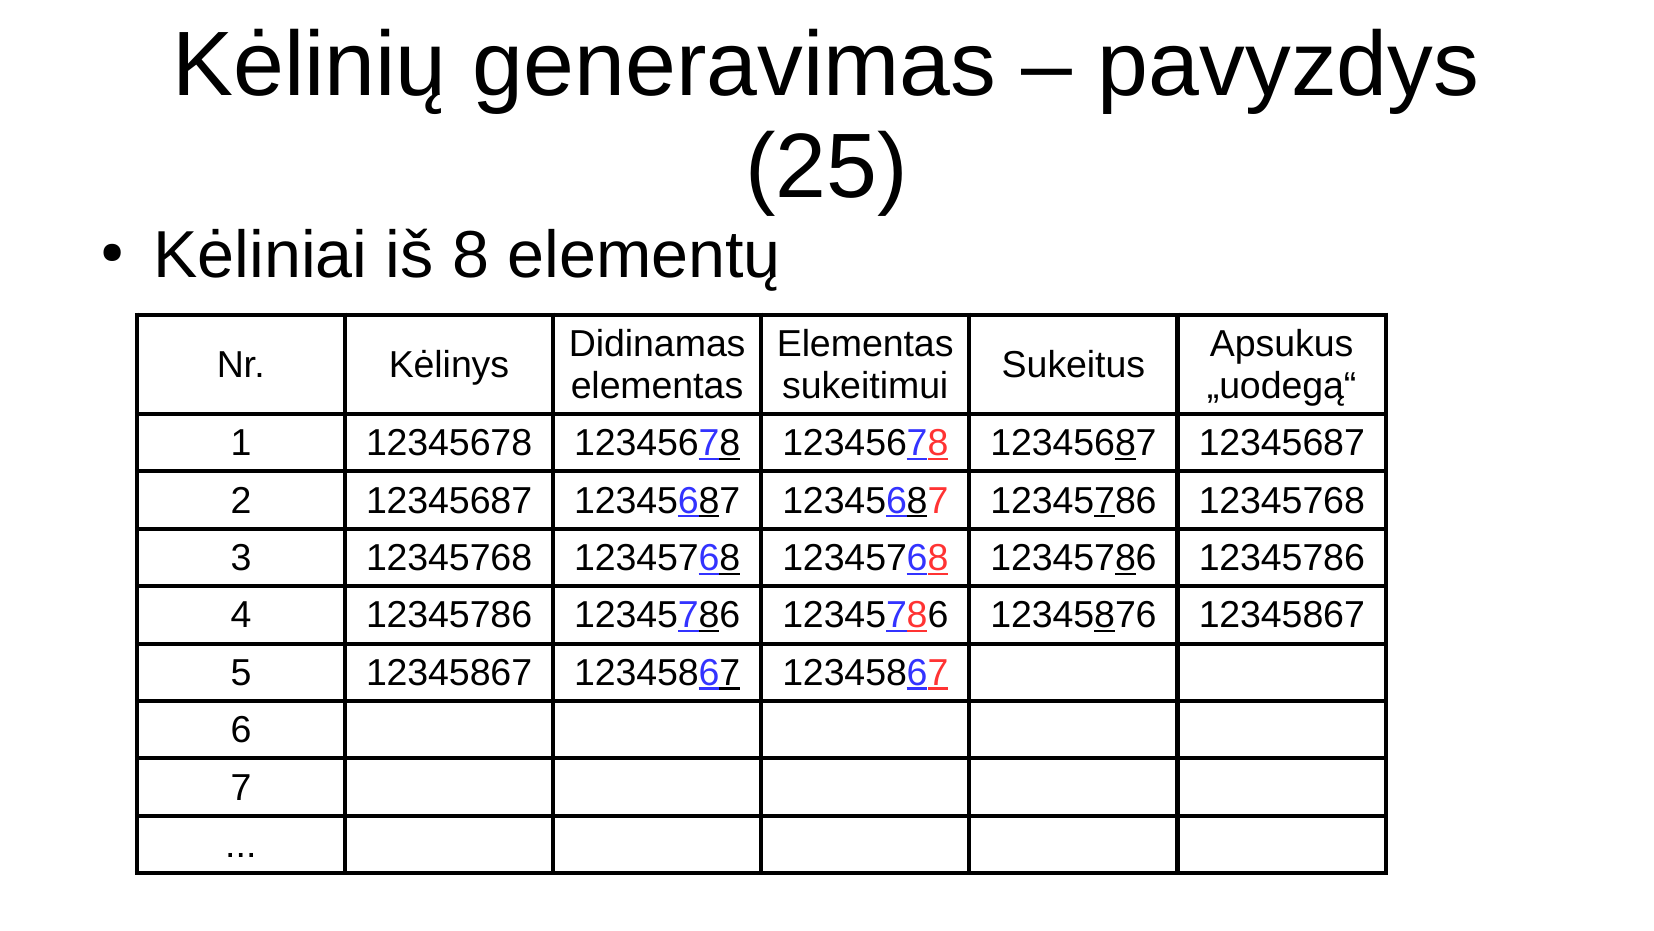

# Kėlinių generavimas – pavyzdys (25)
Kėliniai iš 8 elementų
| Nr. | Kėlinys | Didinamas elementas | Elementas sukeitimui | Sukeitus | Apsukus „uodegą“ |
| --- | --- | --- | --- | --- | --- |
| 1 | 12345678 | 12345678 | 12345678 | 12345687 | 12345687 |
| 2 | 12345687 | 12345687 | 12345687 | 12345786 | 12345768 |
| 3 | 12345768 | 12345768 | 12345768 | 12345786 | 12345786 |
| 4 | 12345786 | 12345786 | 12345786 | 12345876 | 12345867 |
| 5 | 12345867 | 12345867 | 12345867 | | |
| 6 | | | | | |
| 7 | | | | | |
| ... | | | | | |